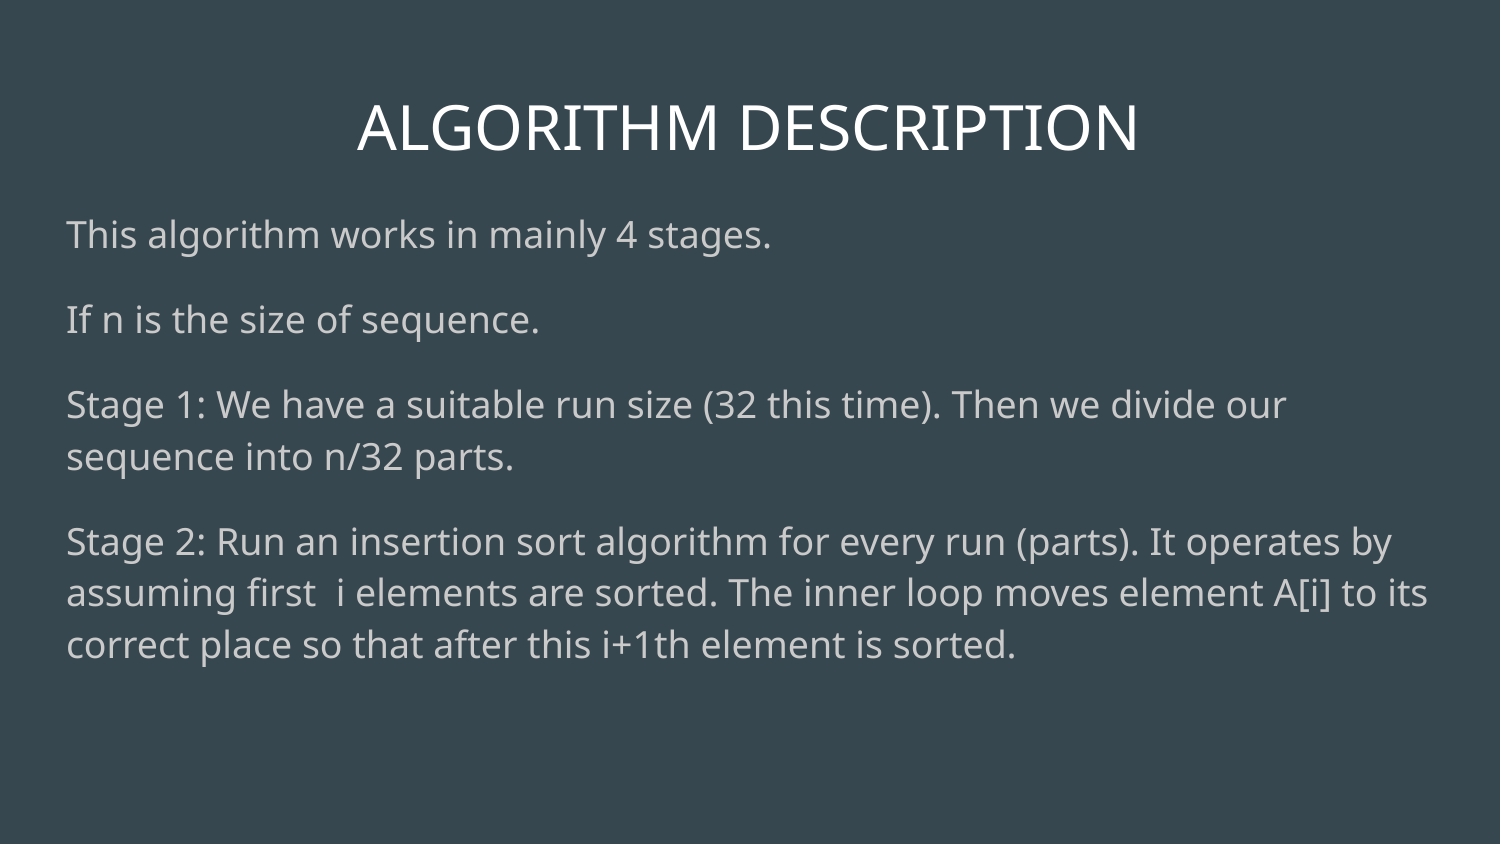

# ALGORITHM DESCRIPTION
This algorithm works in mainly 4 stages.
If n is the size of sequence.
Stage 1: We have a suitable run size (32 this time). Then we divide our sequence into n/32 parts.
Stage 2: Run an insertion sort algorithm for every run (parts). It operates by assuming first i elements are sorted. The inner loop moves element A[i] to its correct place so that after this i+1th element is sorted.